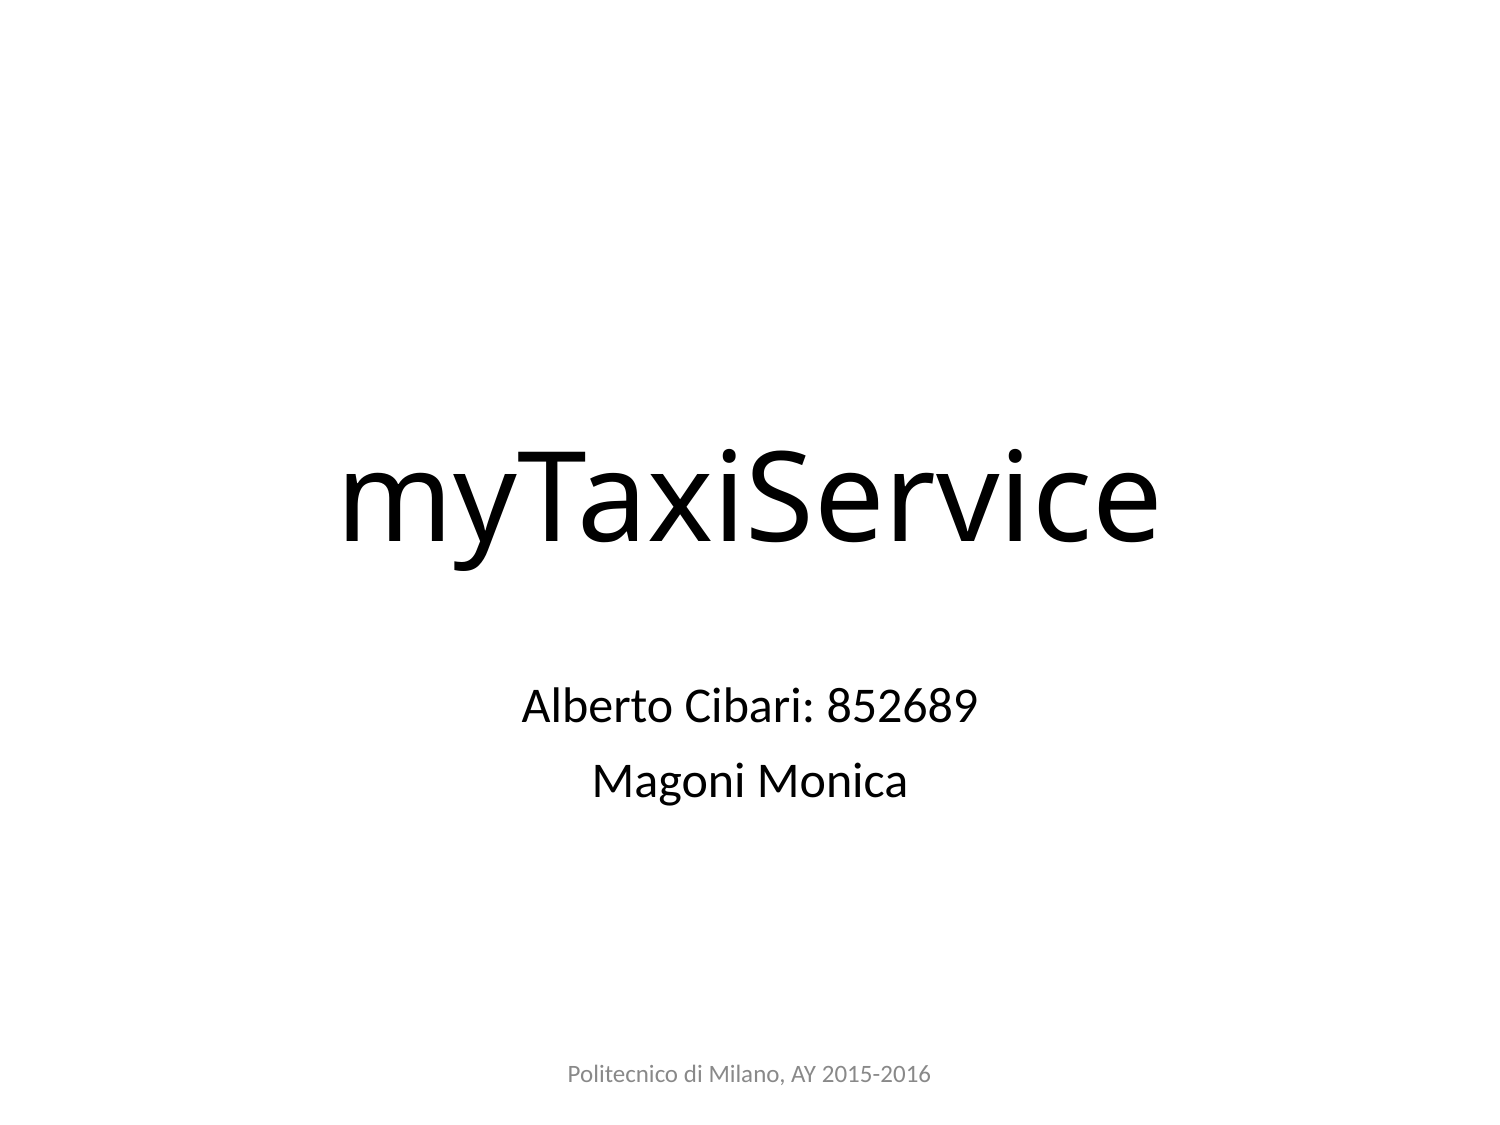

# myTaxiService
Alberto Cibari: 852689
Magoni Monica
Politecnico di Milano, AY 2015-2016